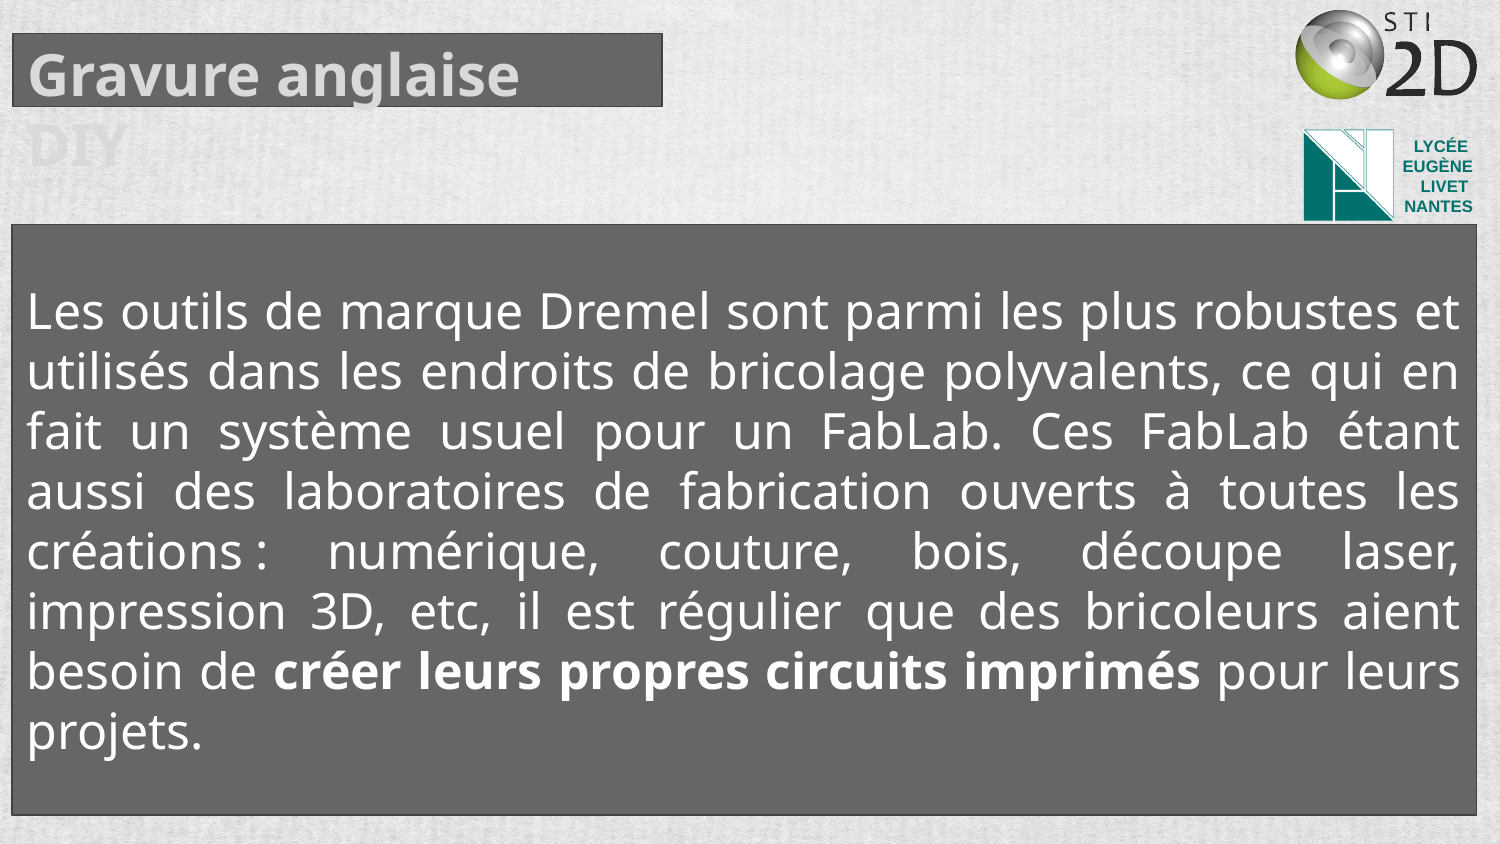

# Gravure anglaise DIY
LYCÉE
EUGÈNE
LIVET
NANTES
Les outils de marque Dremel sont parmi les plus robustes et utilisés dans les endroits de bricolage polyvalents, ce qui en fait un système usuel pour un FabLab. Ces FabLab étant aussi des laboratoires de fabrication ouverts à toutes les créations : numérique, couture, bois, découpe laser, impression 3D, etc, il est régulier que des bricoleurs aient besoin de créer leurs propres circuits imprimés pour leurs projets.